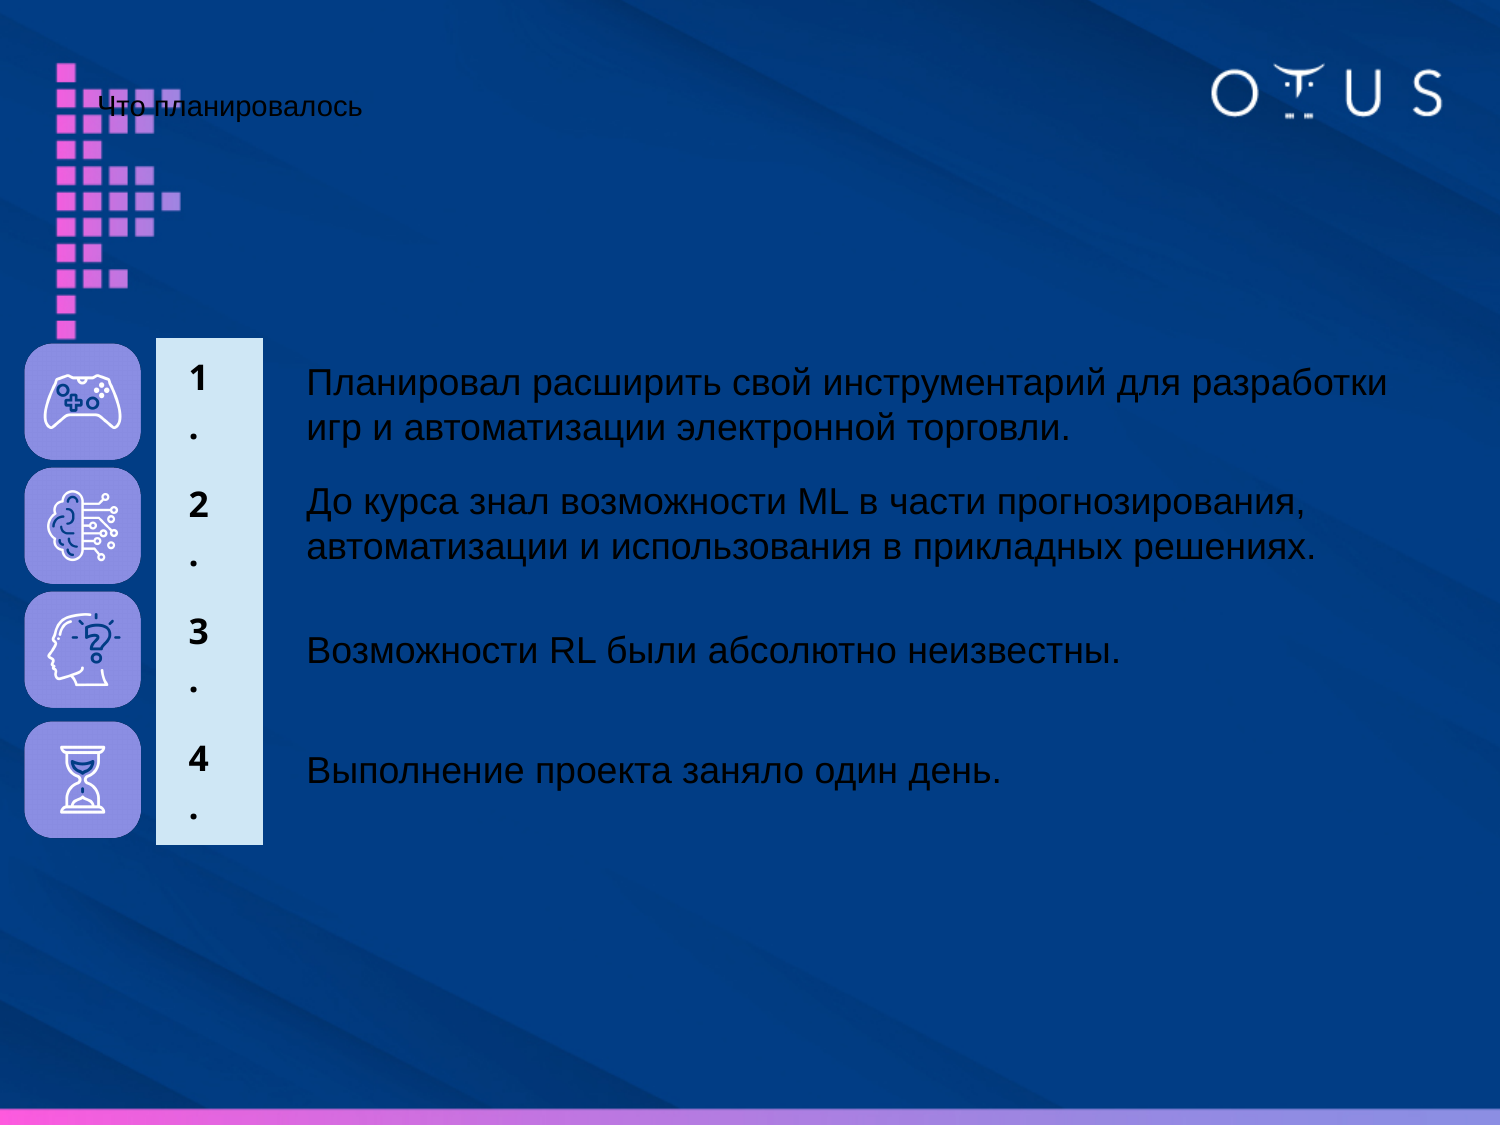

# Что планировалось
| 1. | |
| --- | --- |
| 2. | |
| 3. | |
| 4. | |
Планировал расширить свой инструментарий для разработки игр и автоматизации электронной торговли.
До курса знал возможности ML в части прогнозирования, автоматизации и использования в прикладных решениях.
Возможности RL были абсолютно неизвестны.
Выполнение проекта заняло один день.